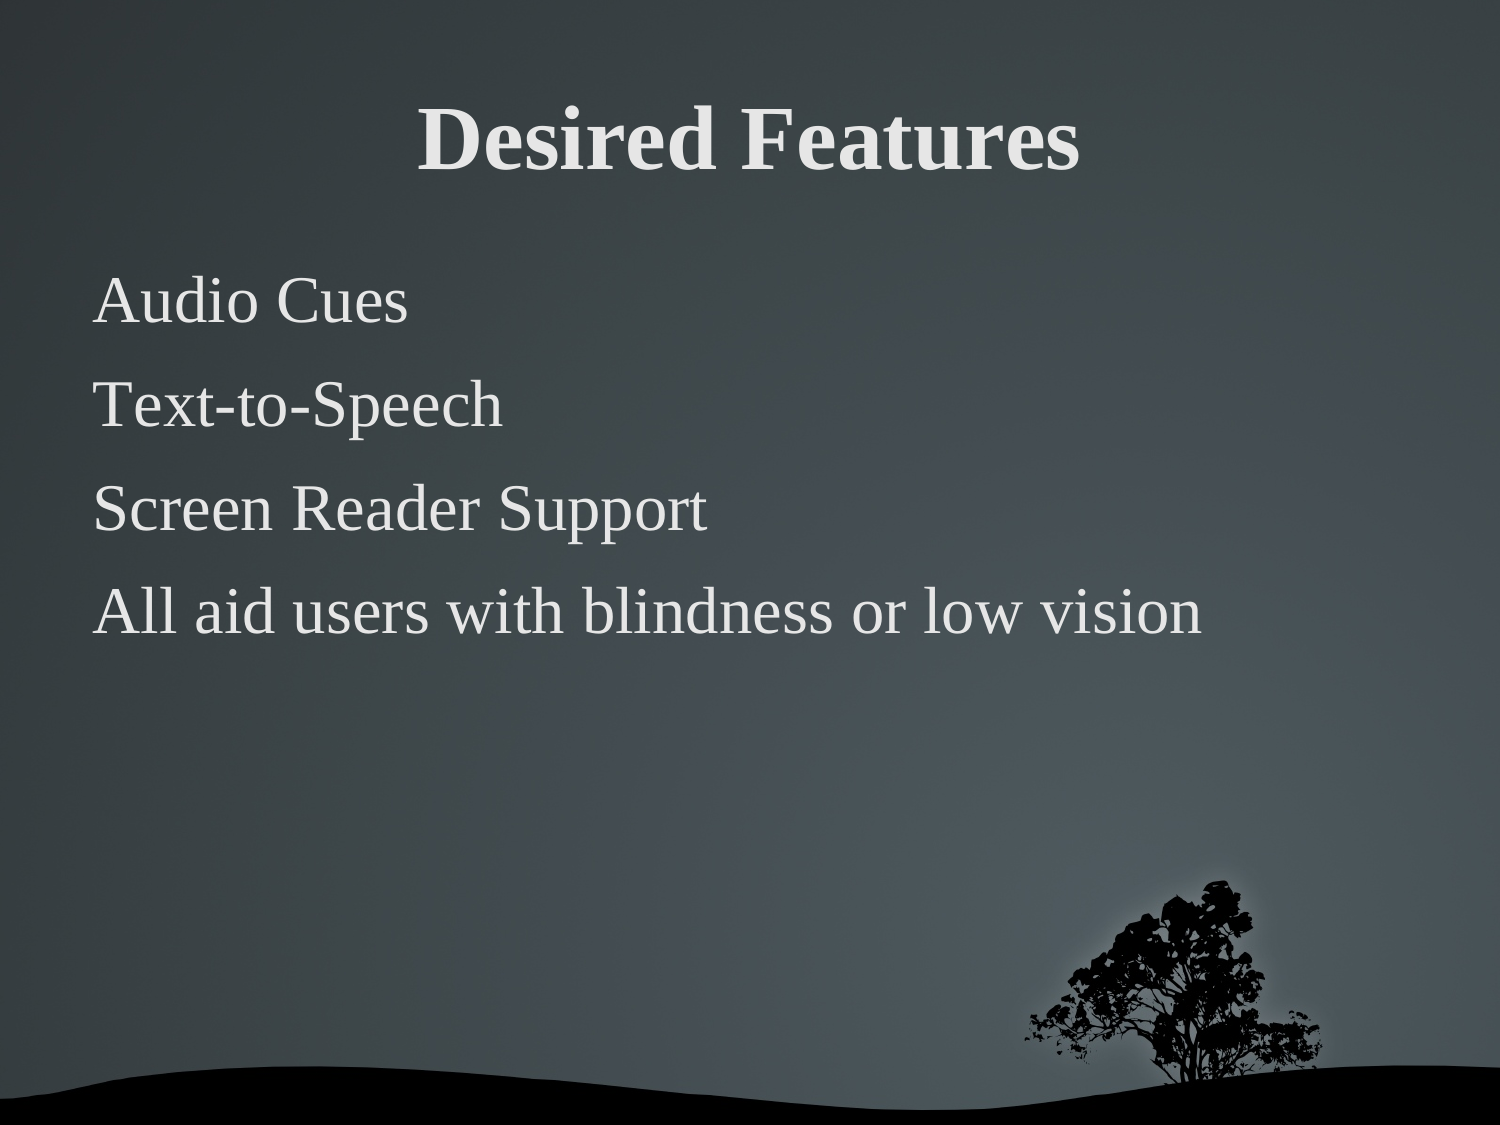

# Desired Features
Audio Cues
Text-to-Speech
Screen Reader Support
All aid users with blindness or low vision